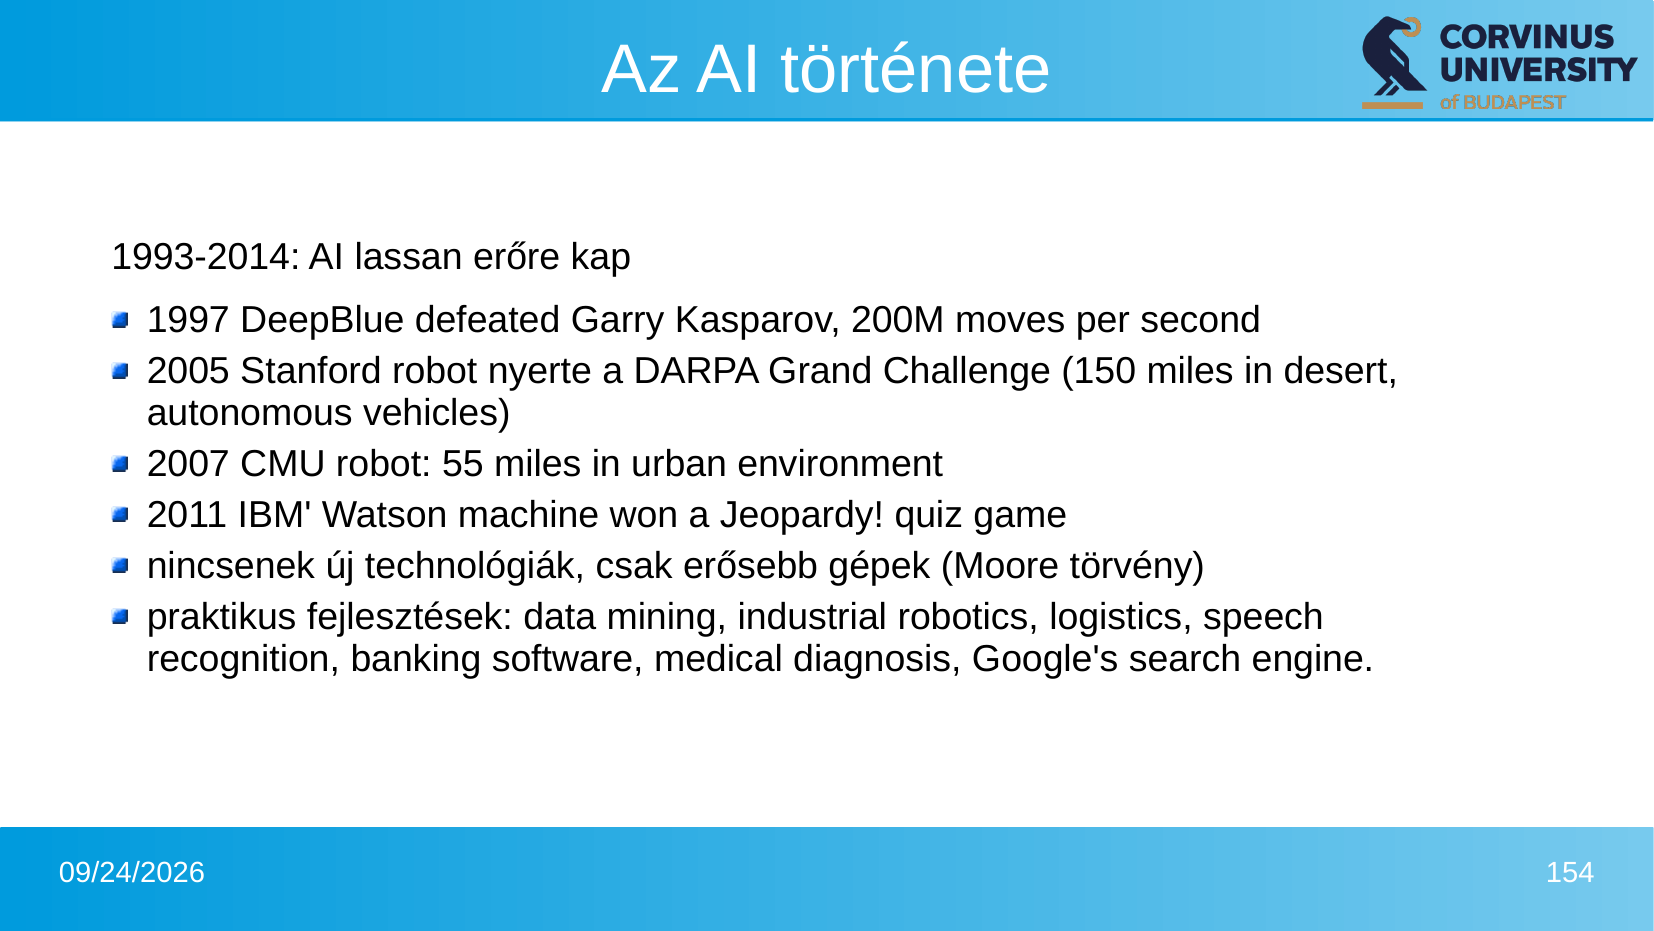

# Az AI története
1993-2014: AI lassan erőre kap
1997 DeepBlue defeated Garry Kasparov, 200M moves per second
2005 Stanford robot nyerte a DARPA Grand Challenge (150 miles in desert, autonomous vehicles)
2007 CMU robot: 55 miles in urban environment
2011 IBM' Watson machine won a Jeopardy! quiz game
nincsenek új technológiák, csak erősebb gépek (Moore törvény)
praktikus fejlesztések: data mining, industrial robotics, logistics, speech recognition, banking software, medical diagnosis, Google's search engine.
154